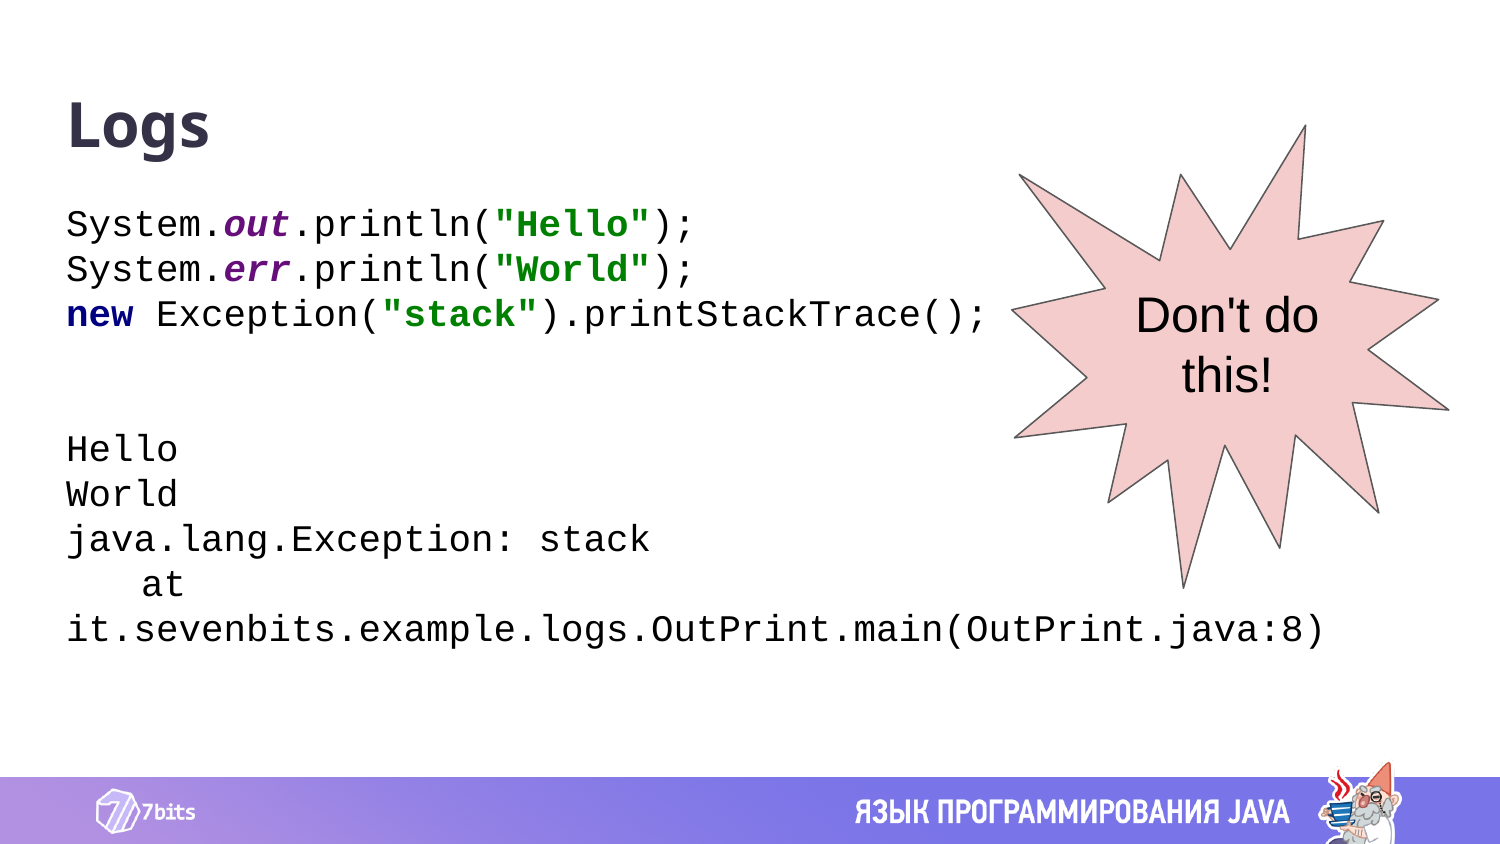

# Logs
Don't do this!
System.out.println("Hello");
System.err.println("World");
new Exception("stack").printStackTrace();
Hello
World
java.lang.Exception: stack
	at it.sevenbits.example.logs.OutPrint.main(OutPrint.java:8)